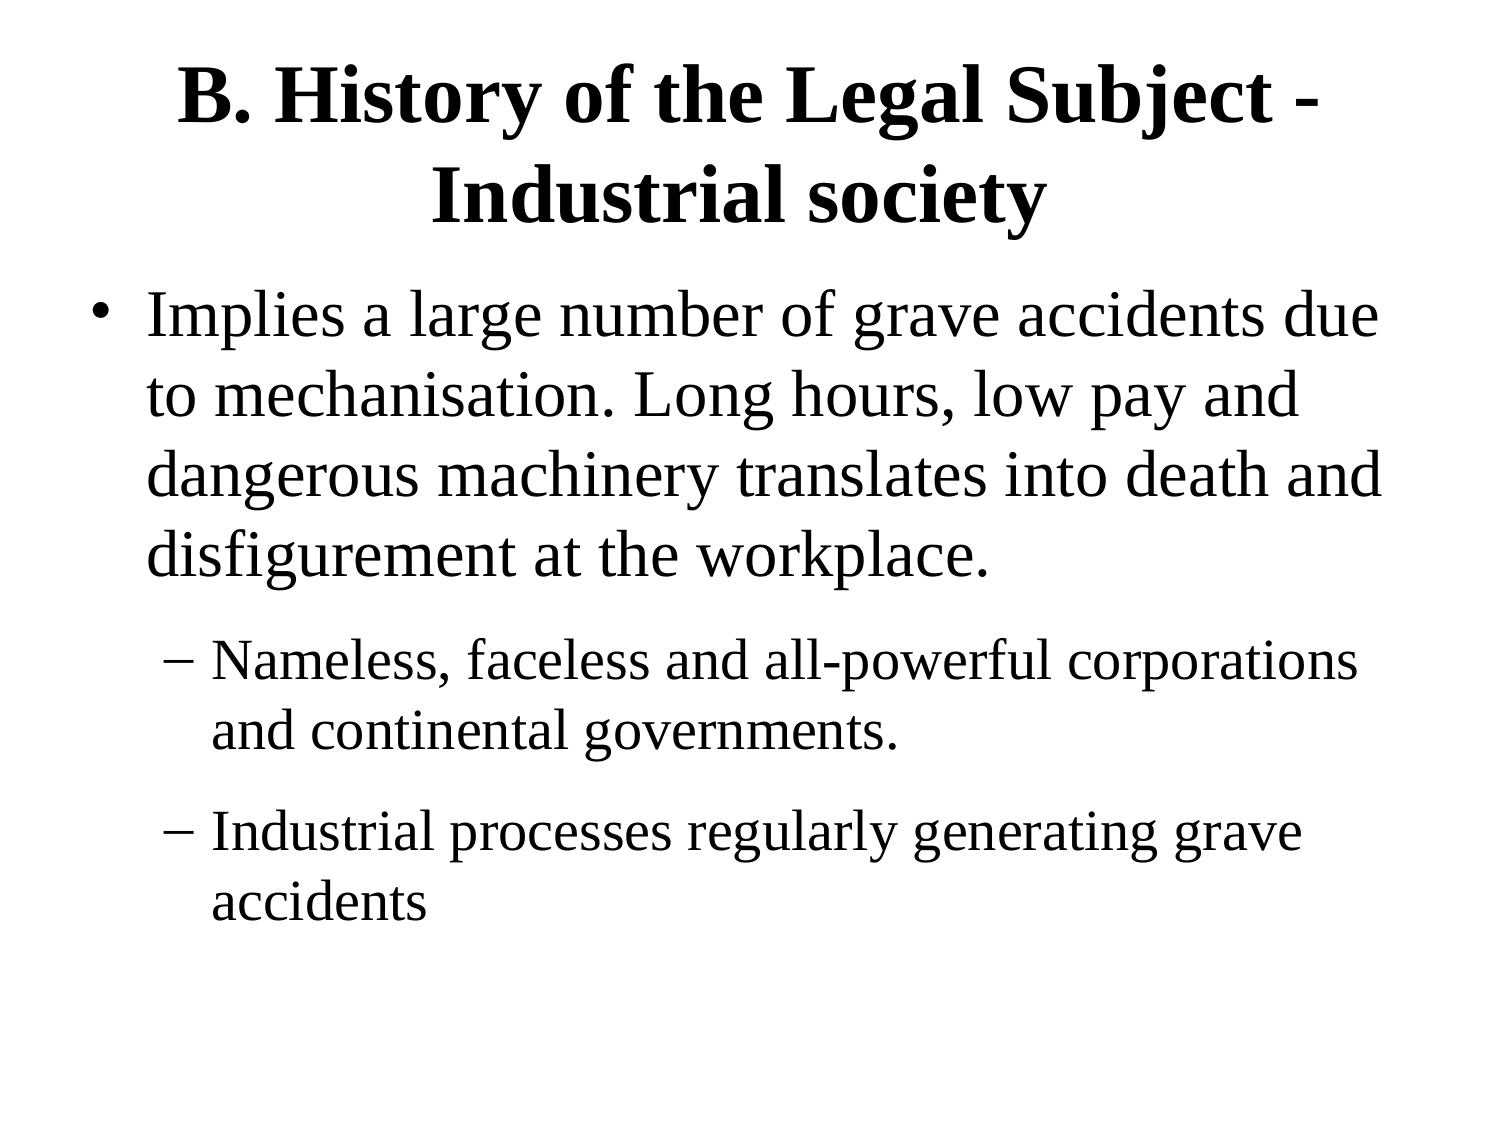

# B. History of the Legal Subject - Industrial society
Implies a large number of grave accidents due to mechanisation. Long hours, low pay and dangerous machinery translates into death and disfigurement at the workplace.
Nameless, faceless and all-powerful corporations and continental governments.
Industrial processes regularly generating grave accidents